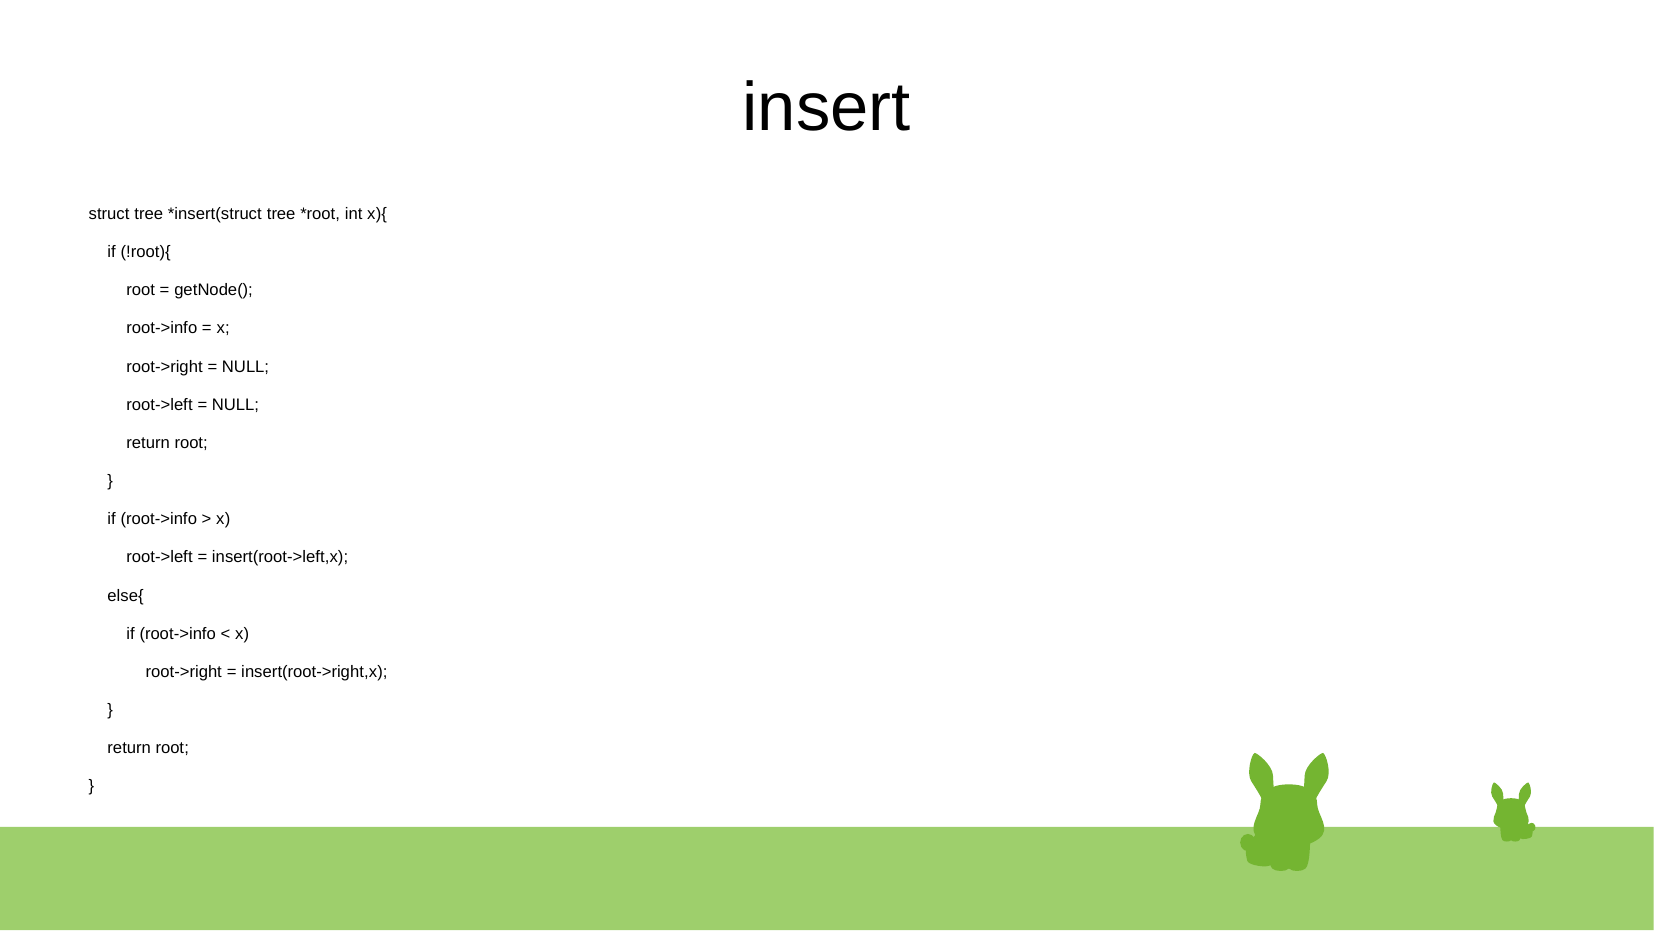

# insert
struct tree *insert(struct tree *root, int x){
 if (!root){
 root = getNode();
 root->info = x;
 root->right = NULL;
 root->left = NULL;
 return root;
 }
 if (root->info > x)
 root->left = insert(root->left,x);
 else{
 if (root->info < x)
 root->right = insert(root->right,x);
 }
 return root;
}